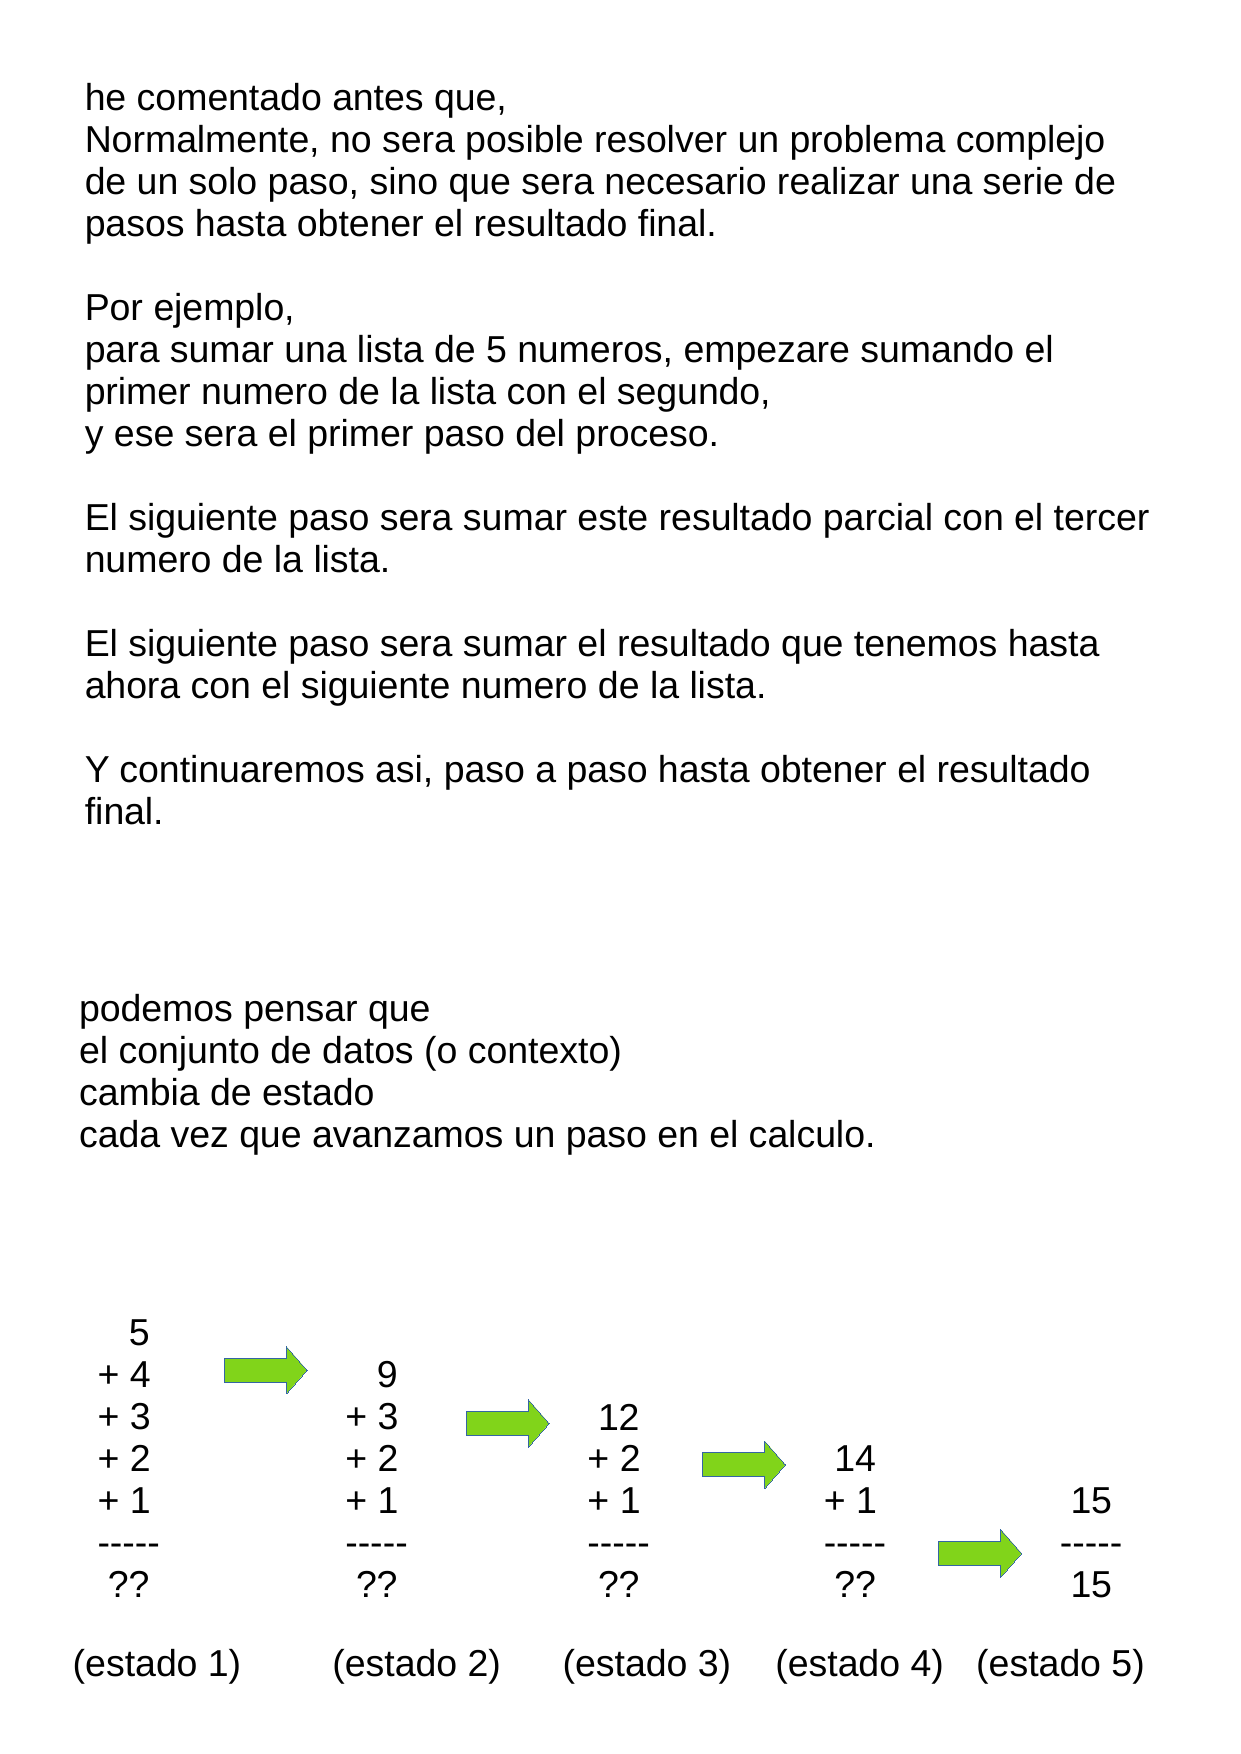

he comentado antes que,
Normalmente, no sera posible resolver un problema complejo de un solo paso, sino que sera necesario realizar una serie de pasos hasta obtener el resultado final.
Por ejemplo,
para sumar una lista de 5 numeros, empezare sumando el primer numero de la lista con el segundo,
y ese sera el primer paso del proceso.
El siguiente paso sera sumar este resultado parcial con el tercer numero de la lista.
El siguiente paso sera sumar el resultado que tenemos hasta ahora con el siguiente numero de la lista.
Y continuaremos asi, paso a paso hasta obtener el resultado final.
podemos pensar que
el conjunto de datos (o contexto)
cambia de estado
cada vez que avanzamos un paso en el calculo.
 5
+ 4
+ 3
+ 2
+ 1
-----
 ??
 9
+ 3
+ 2
+ 1
-----
 ??
 12
+ 2
+ 1
-----
 ??
 14
+ 1
-----
 ??
 15
-----
 15
(estado 1)
(estado 2)
(estado 3)
(estado 4)
(estado 5)